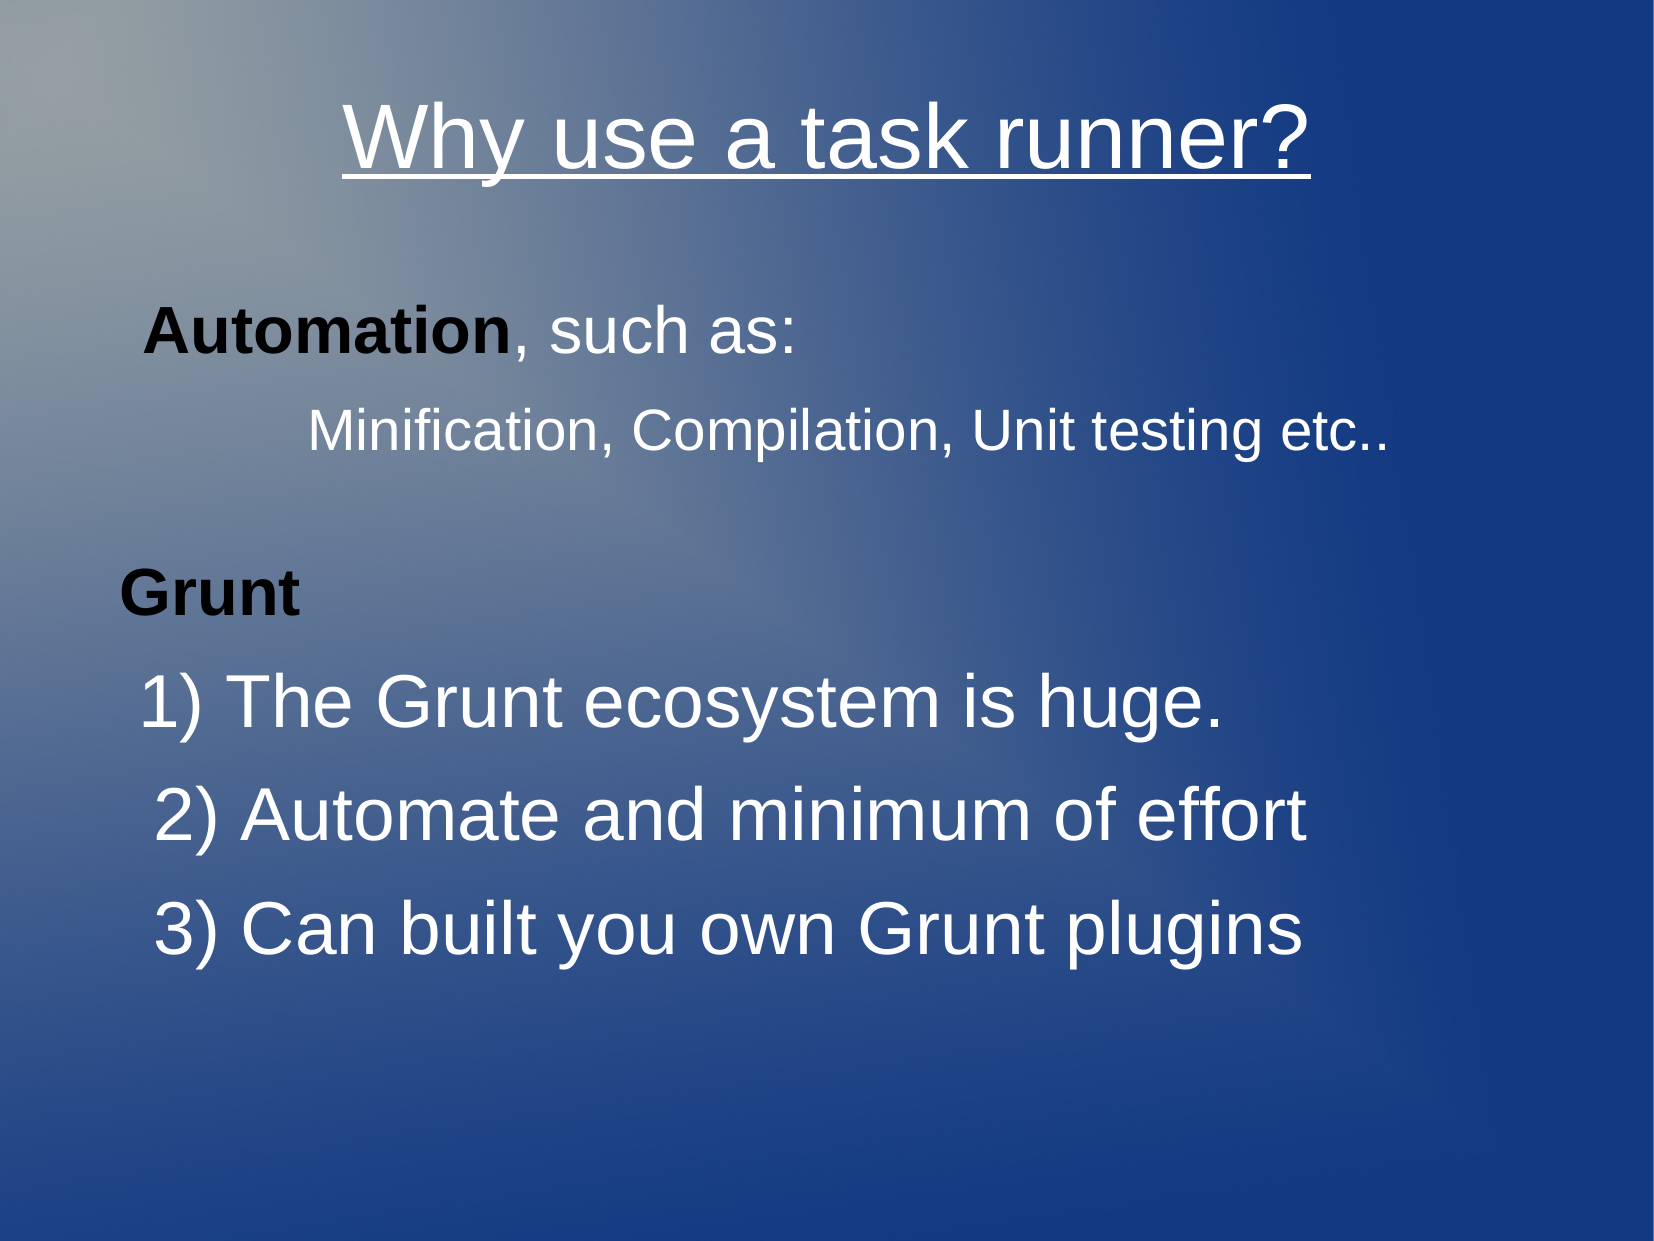

# Why use a task runner?
Automation, such as:
Minification, Compilation, Unit testing etc..
 Grunt
 1) The Grunt ecosystem is huge.
2) Automate and minimum of effort
3) Can built you own Grunt plugins